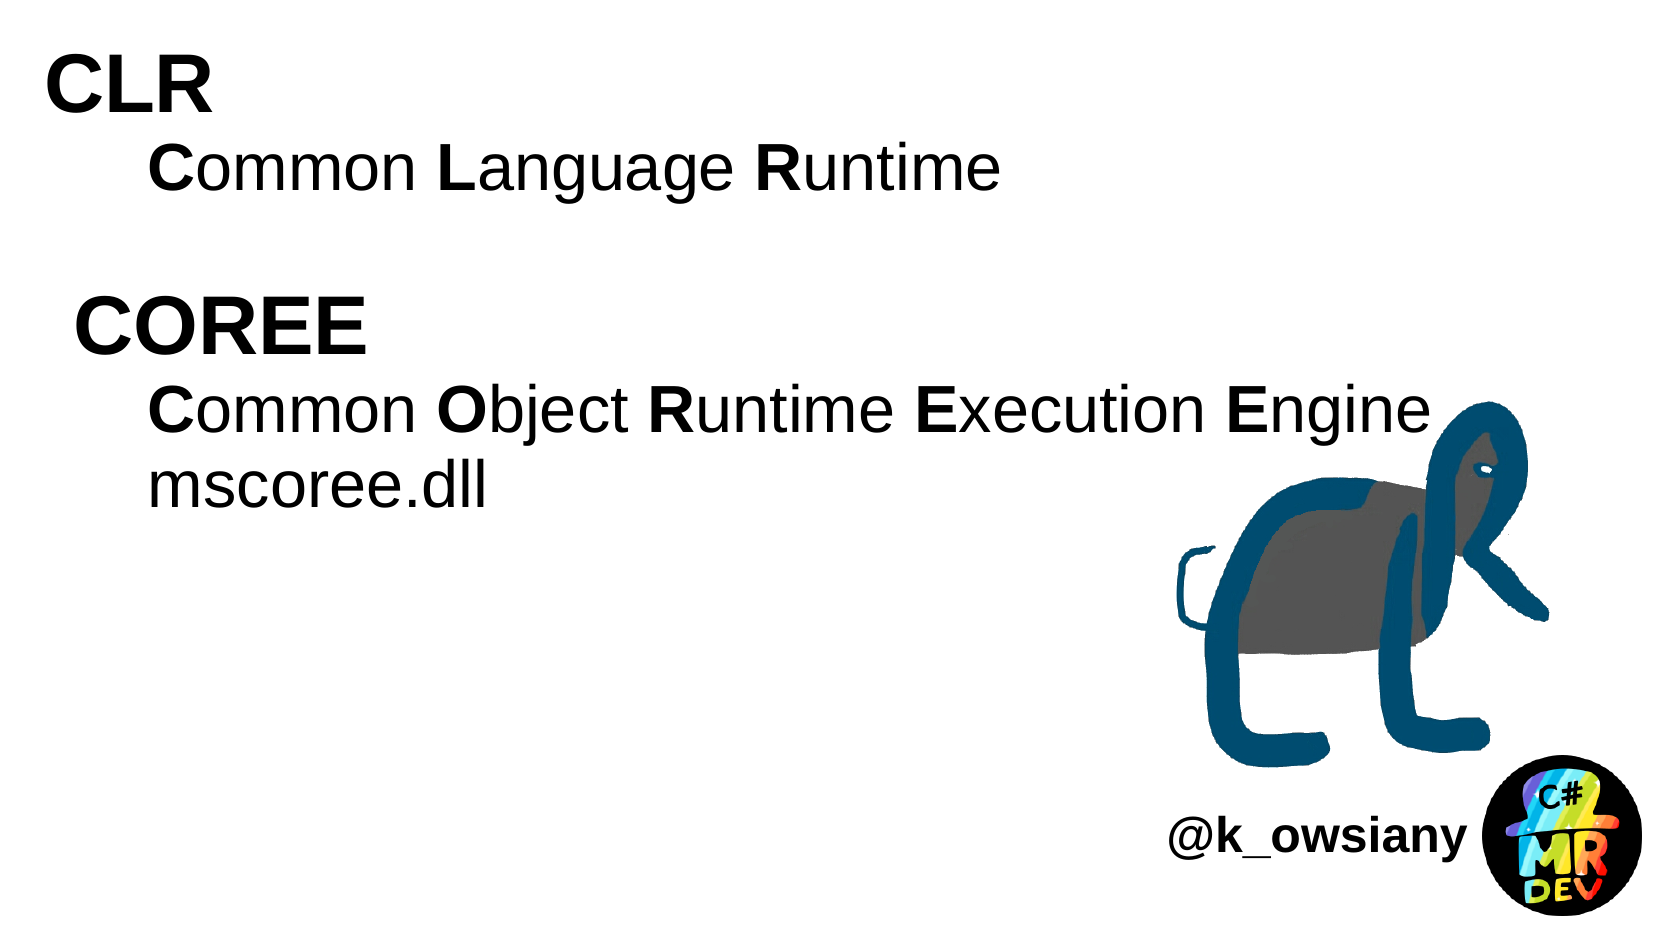

CLR
	Common Language Runtime
COREE
	Common Object Runtime Execution Engine
	mscoree.dll